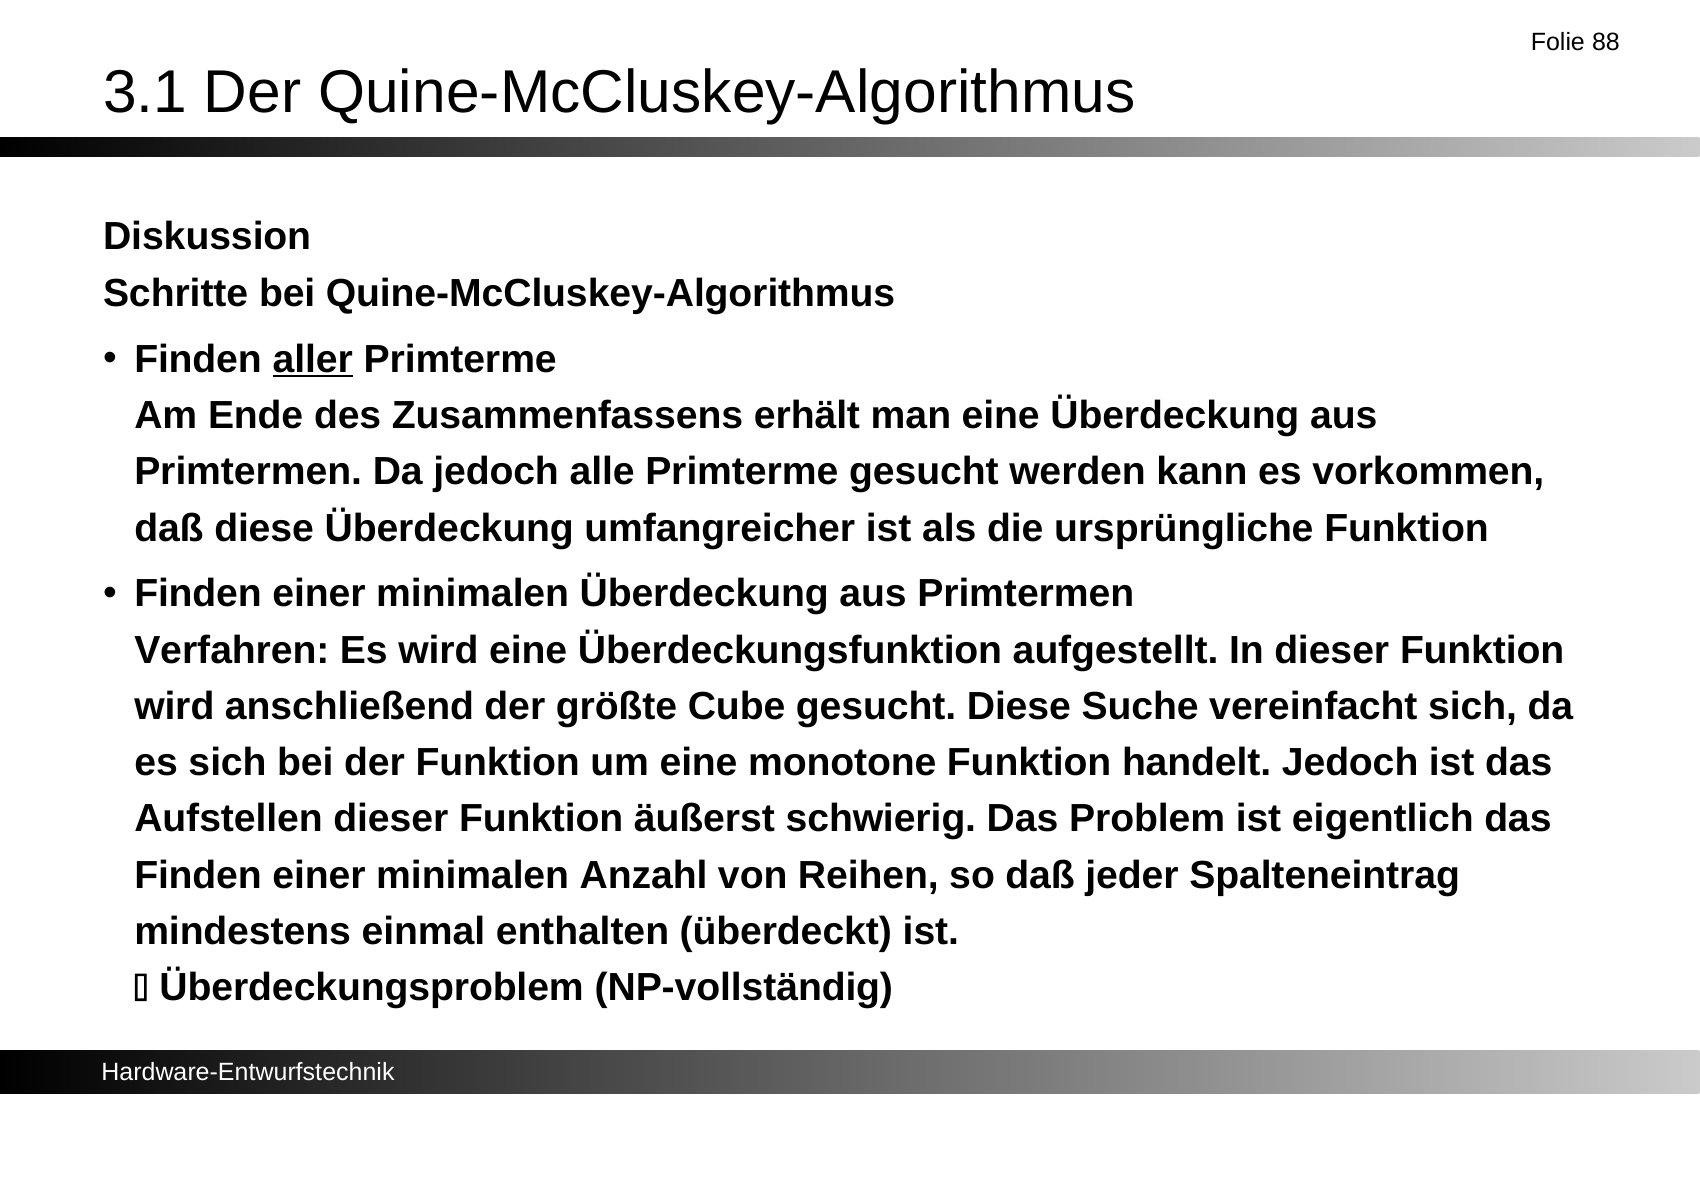

# 3.1 Der Quine-McCluskey-Algorithmus
Diskussion
Schritte bei Quine-McCluskey-Algorithmus
Finden aller Primterme
Am Ende des Zusammenfassens erhält man eine Überdeckung aus Primtermen. Da jedoch alle Primterme gesucht werden kann es vorkommen, daß diese Überdeckung umfangreicher ist als die ursprüngliche Funktion
Finden einer minimalen Überdeckung aus Primtermen
Verfahren: Es wird eine Überdeckungsfunktion aufgestellt. In dieser Funktion wird anschließend der größte Cube gesucht. Diese Suche vereinfacht sich, da es sich bei der Funktion um eine monotone Funktion handelt. Jedoch ist das Aufstellen dieser Funktion äußerst schwierig. Das Problem ist eigentlich das Finden einer minimalen Anzahl von Reihen, so daß jeder Spalteneintrag mindestens einmal enthalten (überdeckt) ist.
 Überdeckungsproblem (NP-vollständig)